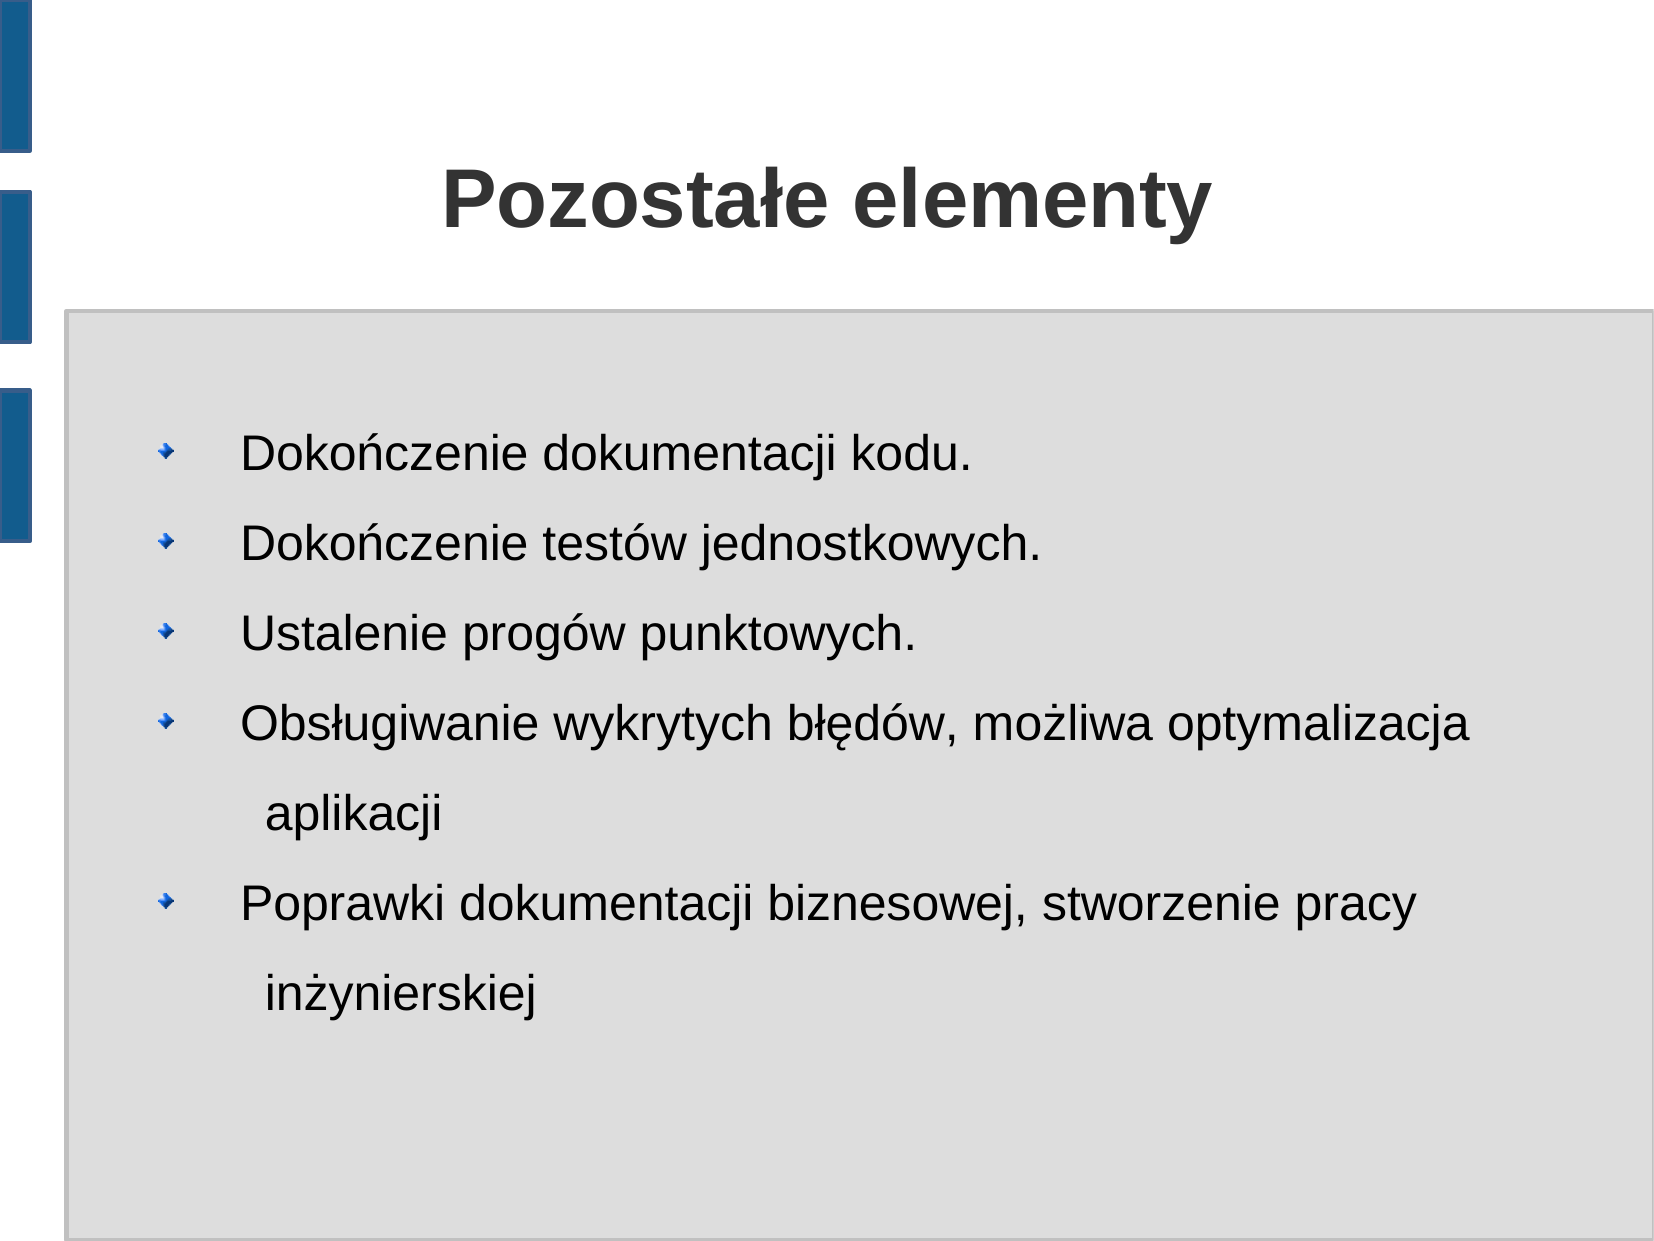

# Pozostałe elementy
 Dokończenie dokumentacji kodu.
 Dokończenie testów jednostkowych.
 Ustalenie progów punktowych.
 Obsługiwanie wykrytych błędów, możliwa optymalizacja aplikacji
 Poprawki dokumentacji biznesowej, stworzenie pracy inżynierskiej